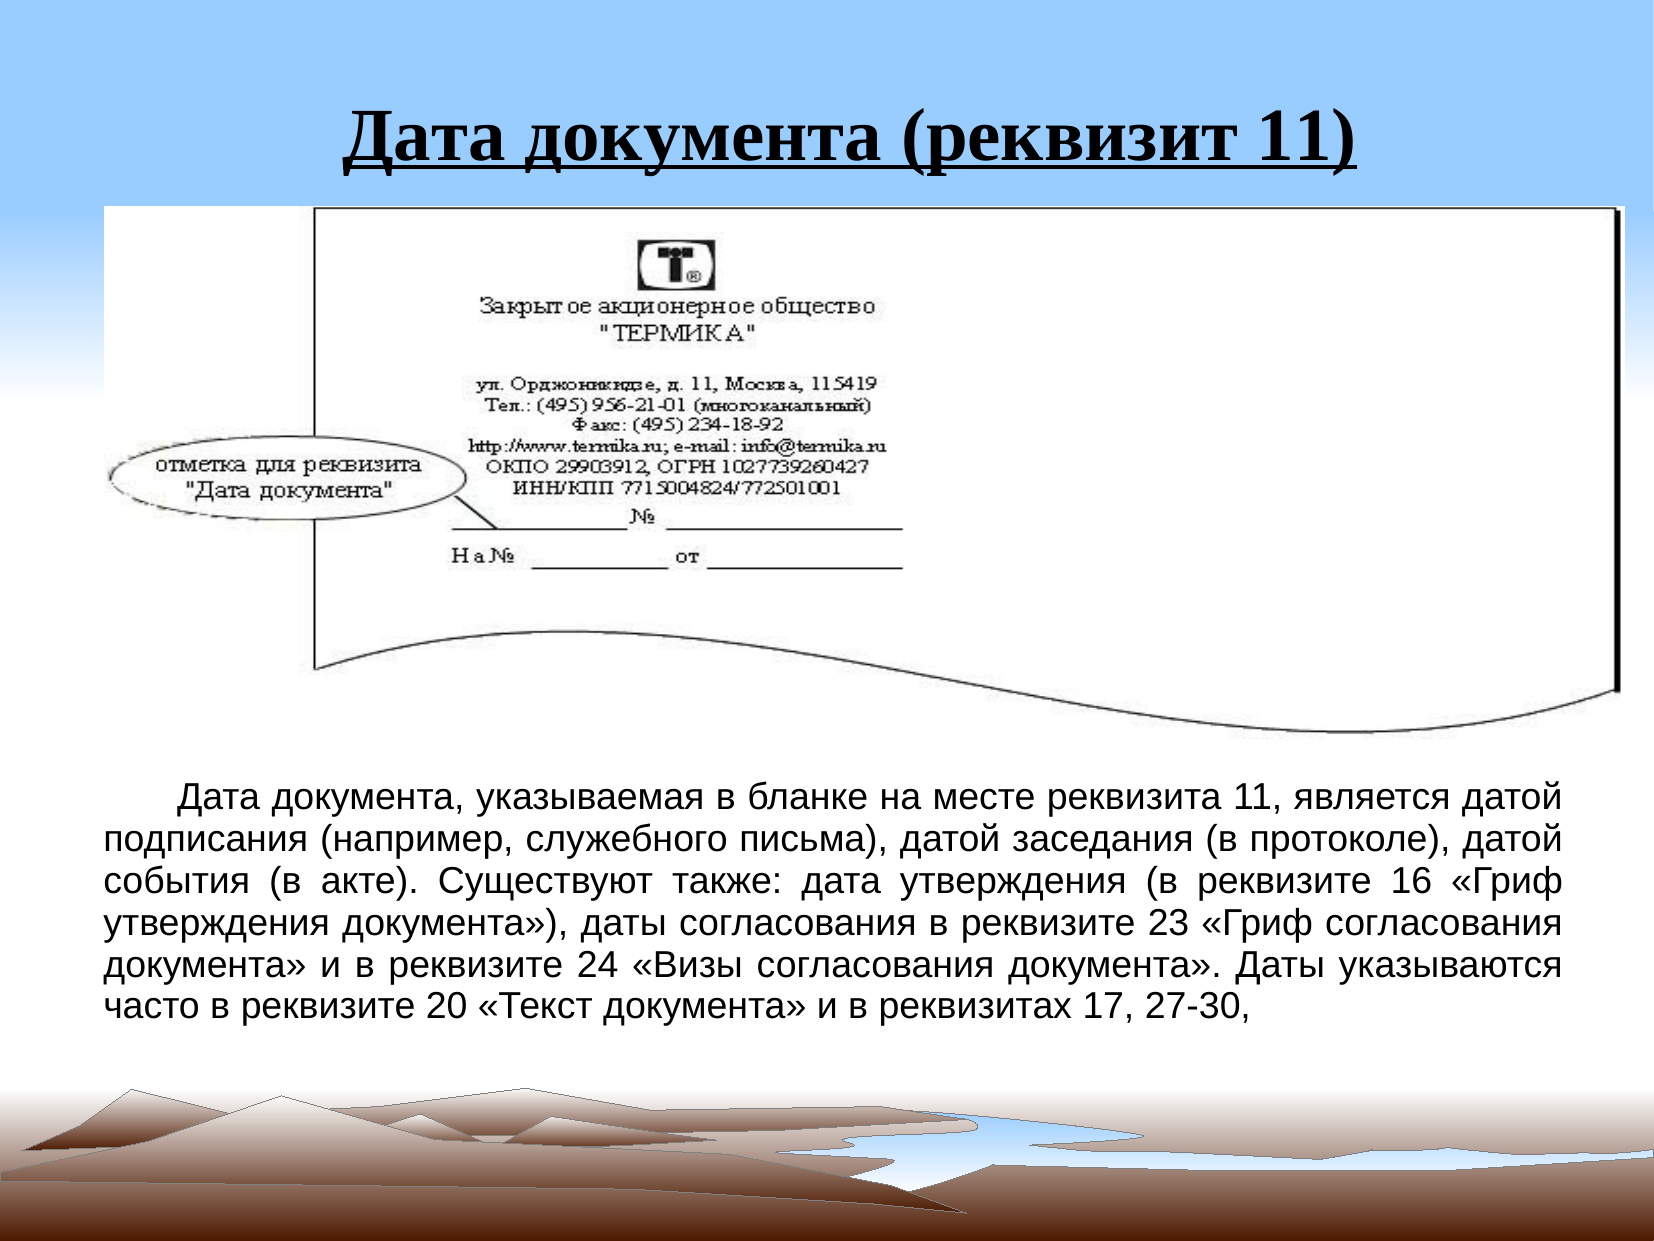

# Дата документа (реквизит 11)
	Дата документа, указываемая в бланке на месте реквизита 11, является датой подписания (например, служебного письма), датой заседания (в протоколе), датой события (в акте). Существуют также: дата утверждения (в реквизите 16 «Гриф утверждения документа»), даты согласования в реквизите 23 «Гриф согласования документа» и в реквизите 24 «Визы согласования документа». Даты указываются часто в реквизите 20 «Текст документа» и в реквизитах 17, 27-30,